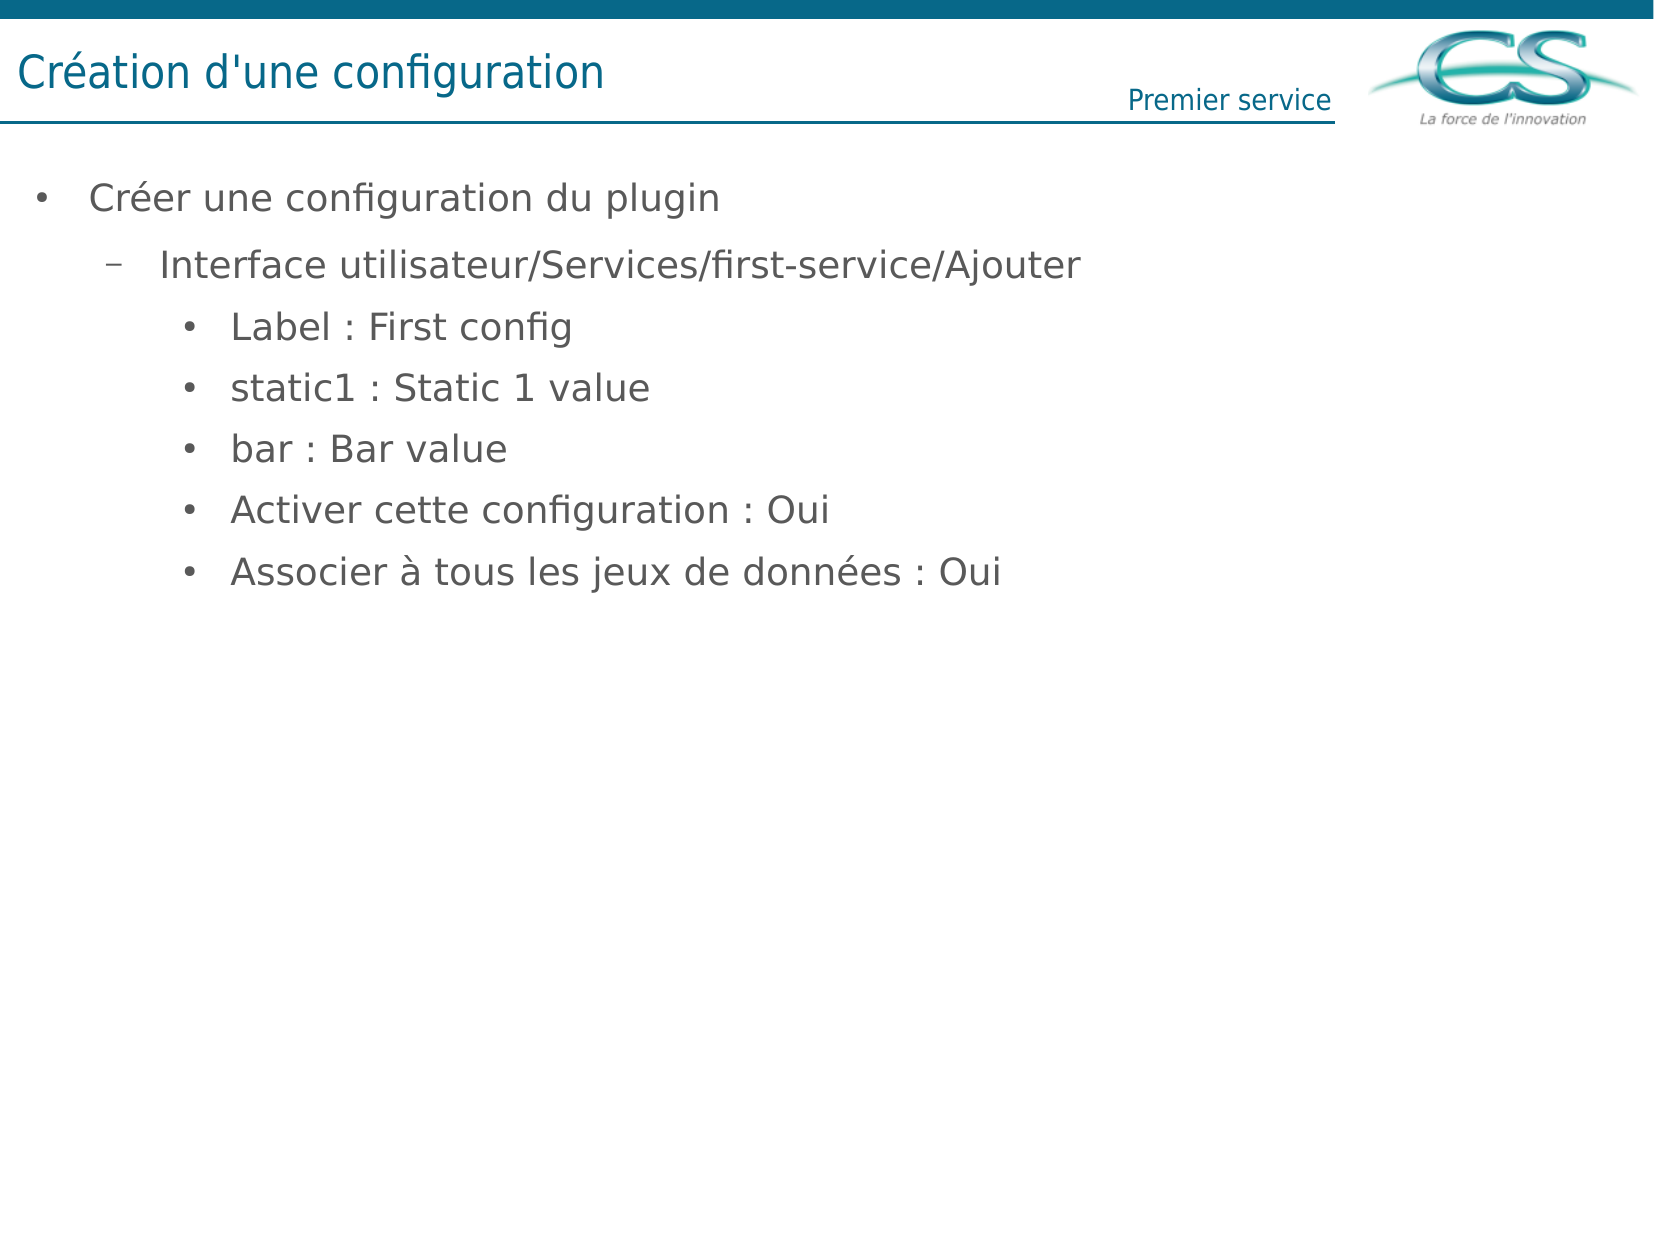

Création d'une configuration
Premier service
# Créer une configuration du plugin
Interface utilisateur/Services/first-service/Ajouter
Label : First config
static1 : Static 1 value
bar : Bar value
Activer cette configuration : Oui
Associer à tous les jeux de données : Oui